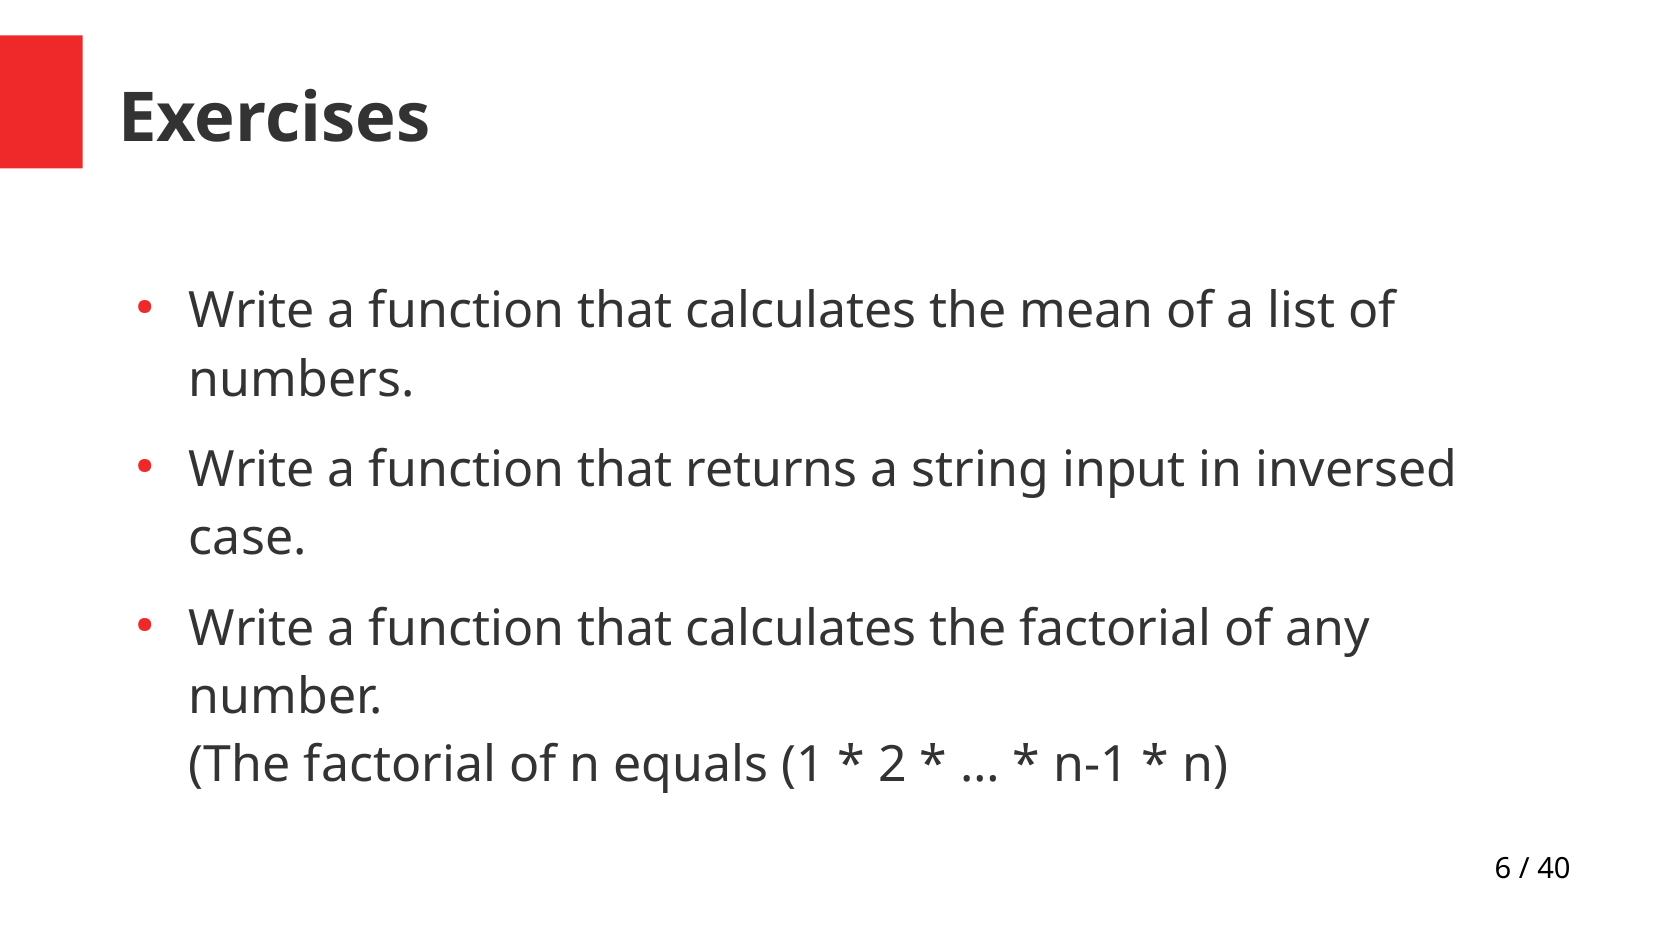

# Exercises
Write a function that calculates the mean of a list of numbers.
Write a function that returns a string input in inversed case.
Write a function that calculates the factorial of any number.
(The factorial of n equals (1 * 2 * … * n-1 * n)
6